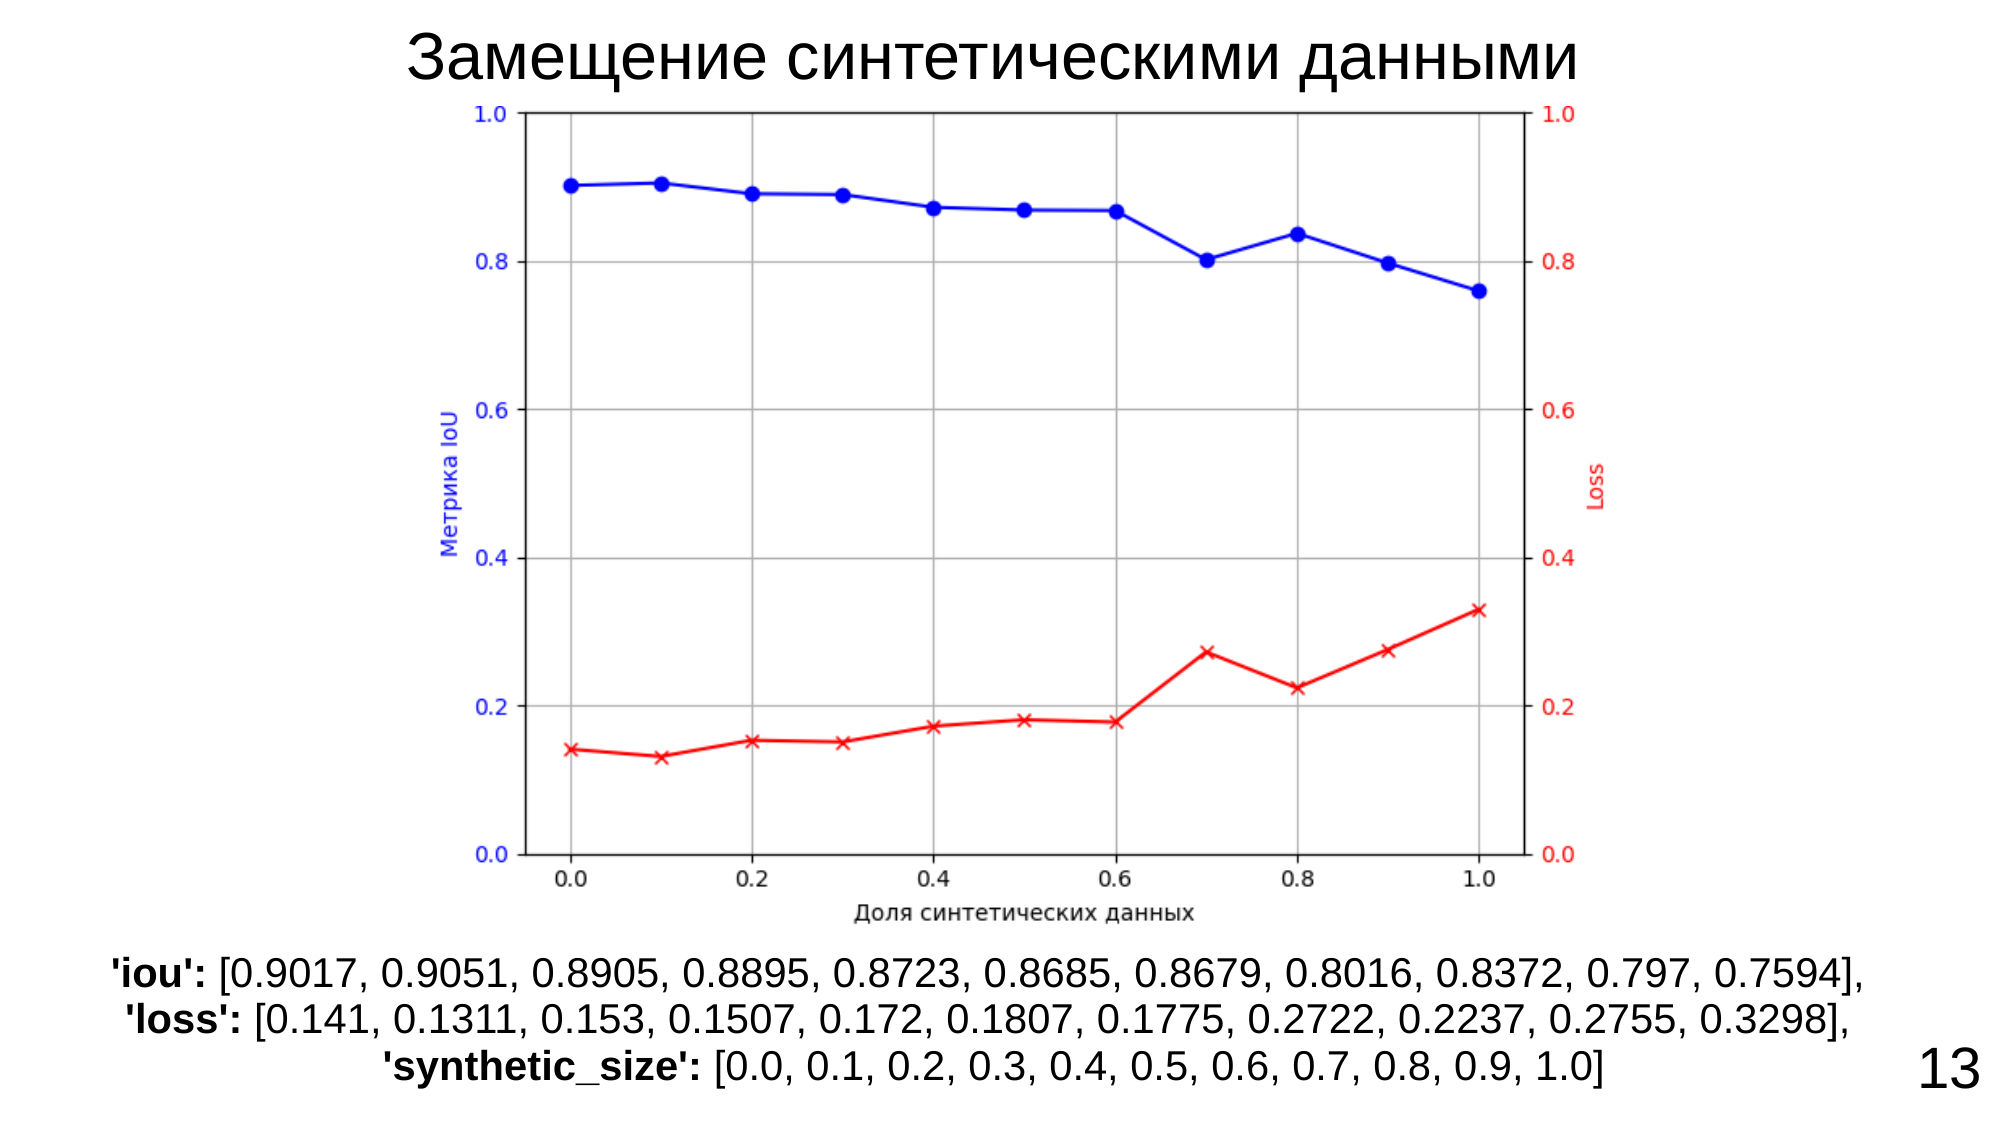

# Замещение синтетическими данными
'iou': [0.9017, 0.9051, 0.8905, 0.8895, 0.8723, 0.8685, 0.8679, 0.8016, 0.8372, 0.797, 0.7594],
'loss': [0.141, 0.1311, 0.153, 0.1507, 0.172, 0.1807, 0.1775, 0.2722, 0.2237, 0.2755, 0.3298],
'synthetic_size': [0.0, 0.1, 0.2, 0.3, 0.4, 0.5, 0.6, 0.7, 0.8, 0.9, 1.0]
13